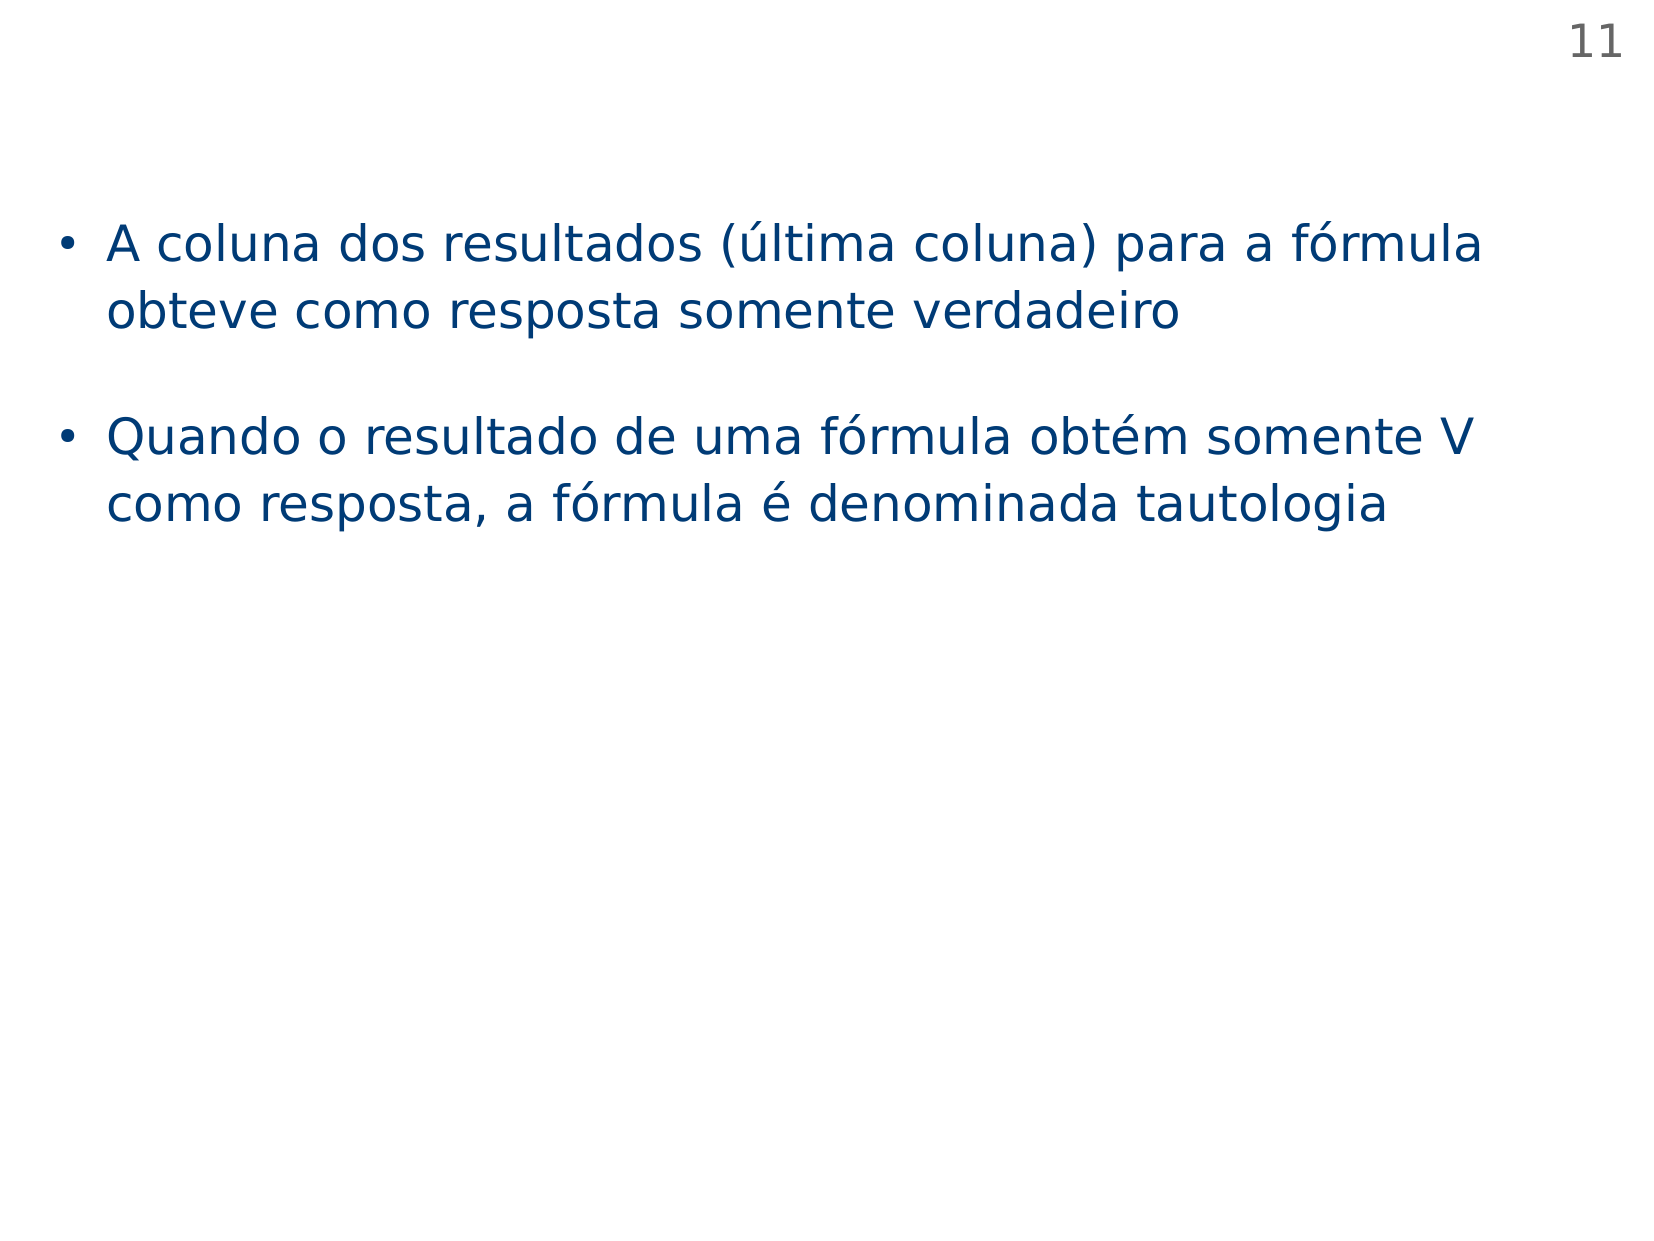

11
#
A coluna dos resultados (última coluna) para a fórmula obteve como resposta somente verdadeiro
Quando o resultado de uma fórmula obtém somente V como resposta, a fórmula é denominada tautologia